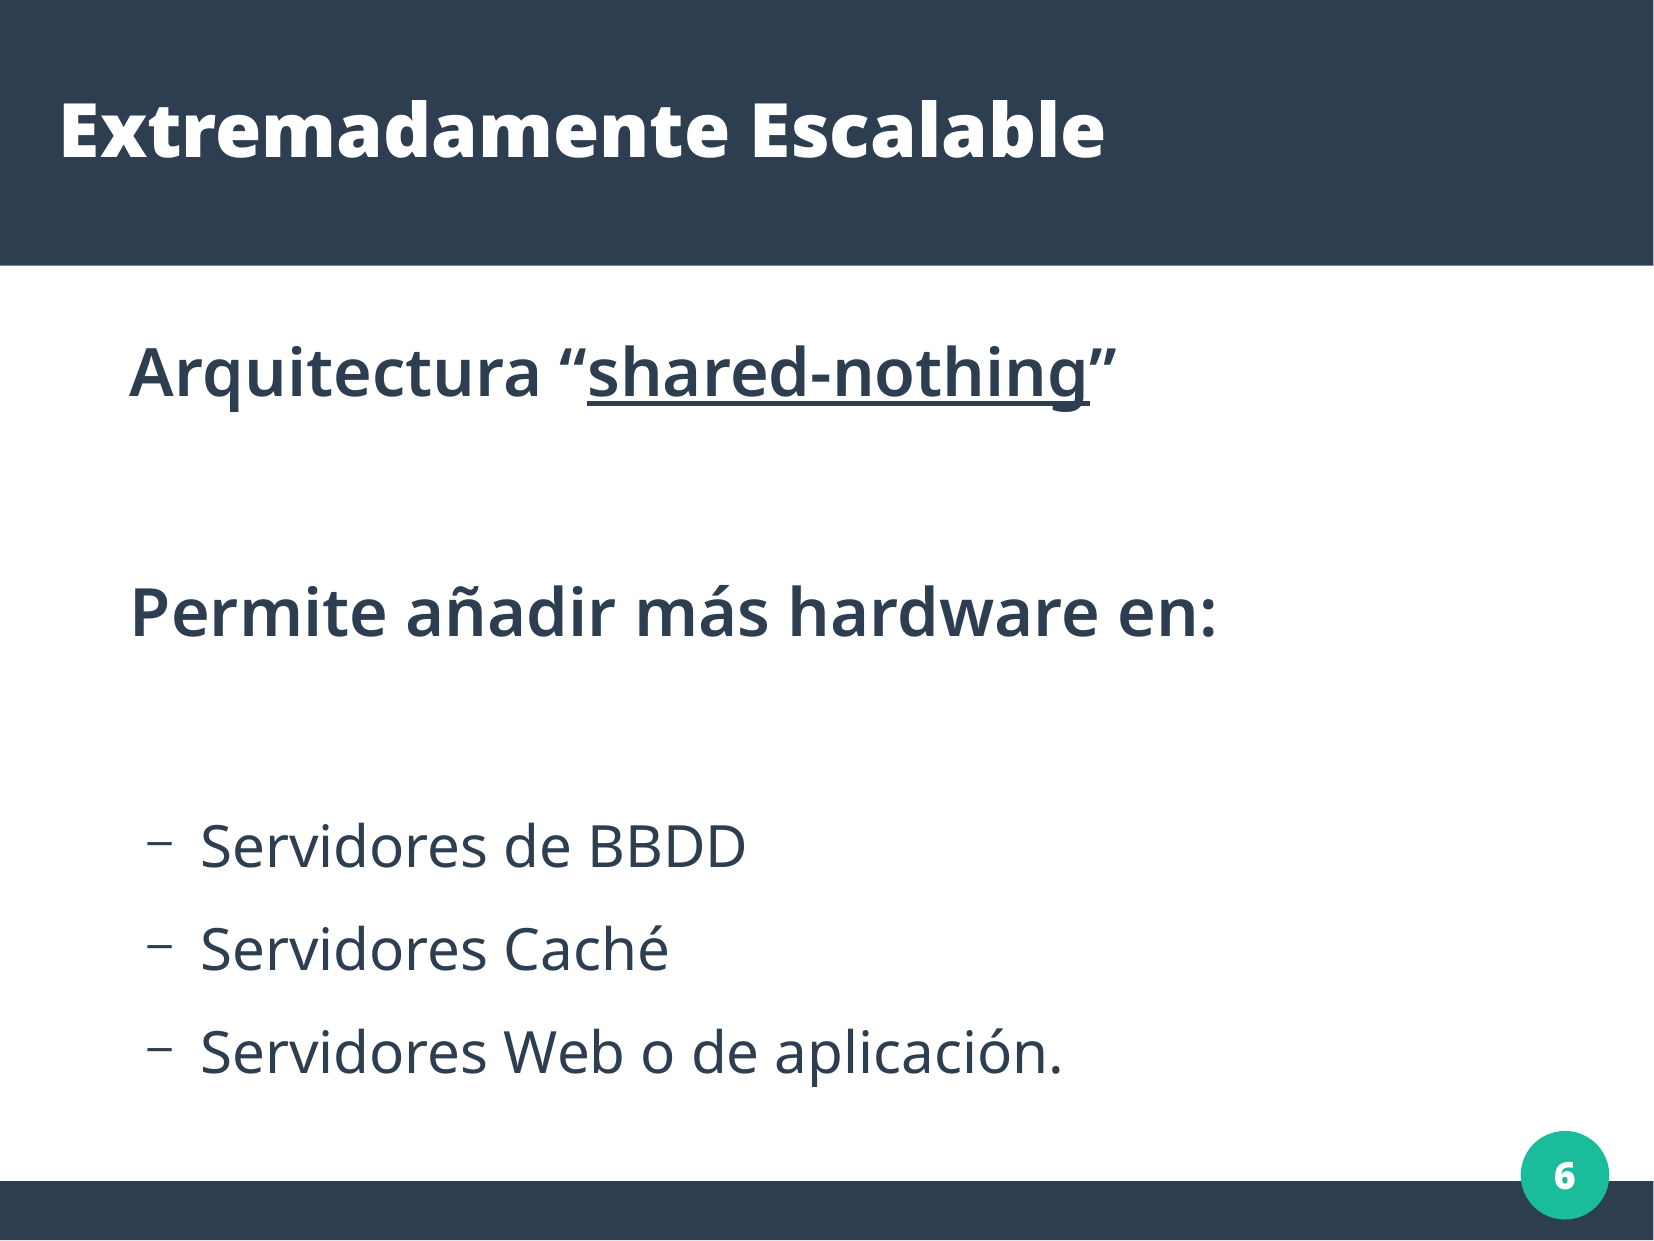

# Extremadamente Escalable
Arquitectura “shared-nothing”
Permite añadir más hardware en:
Servidores de BBDD
Servidores Caché
Servidores Web o de aplicación.
6